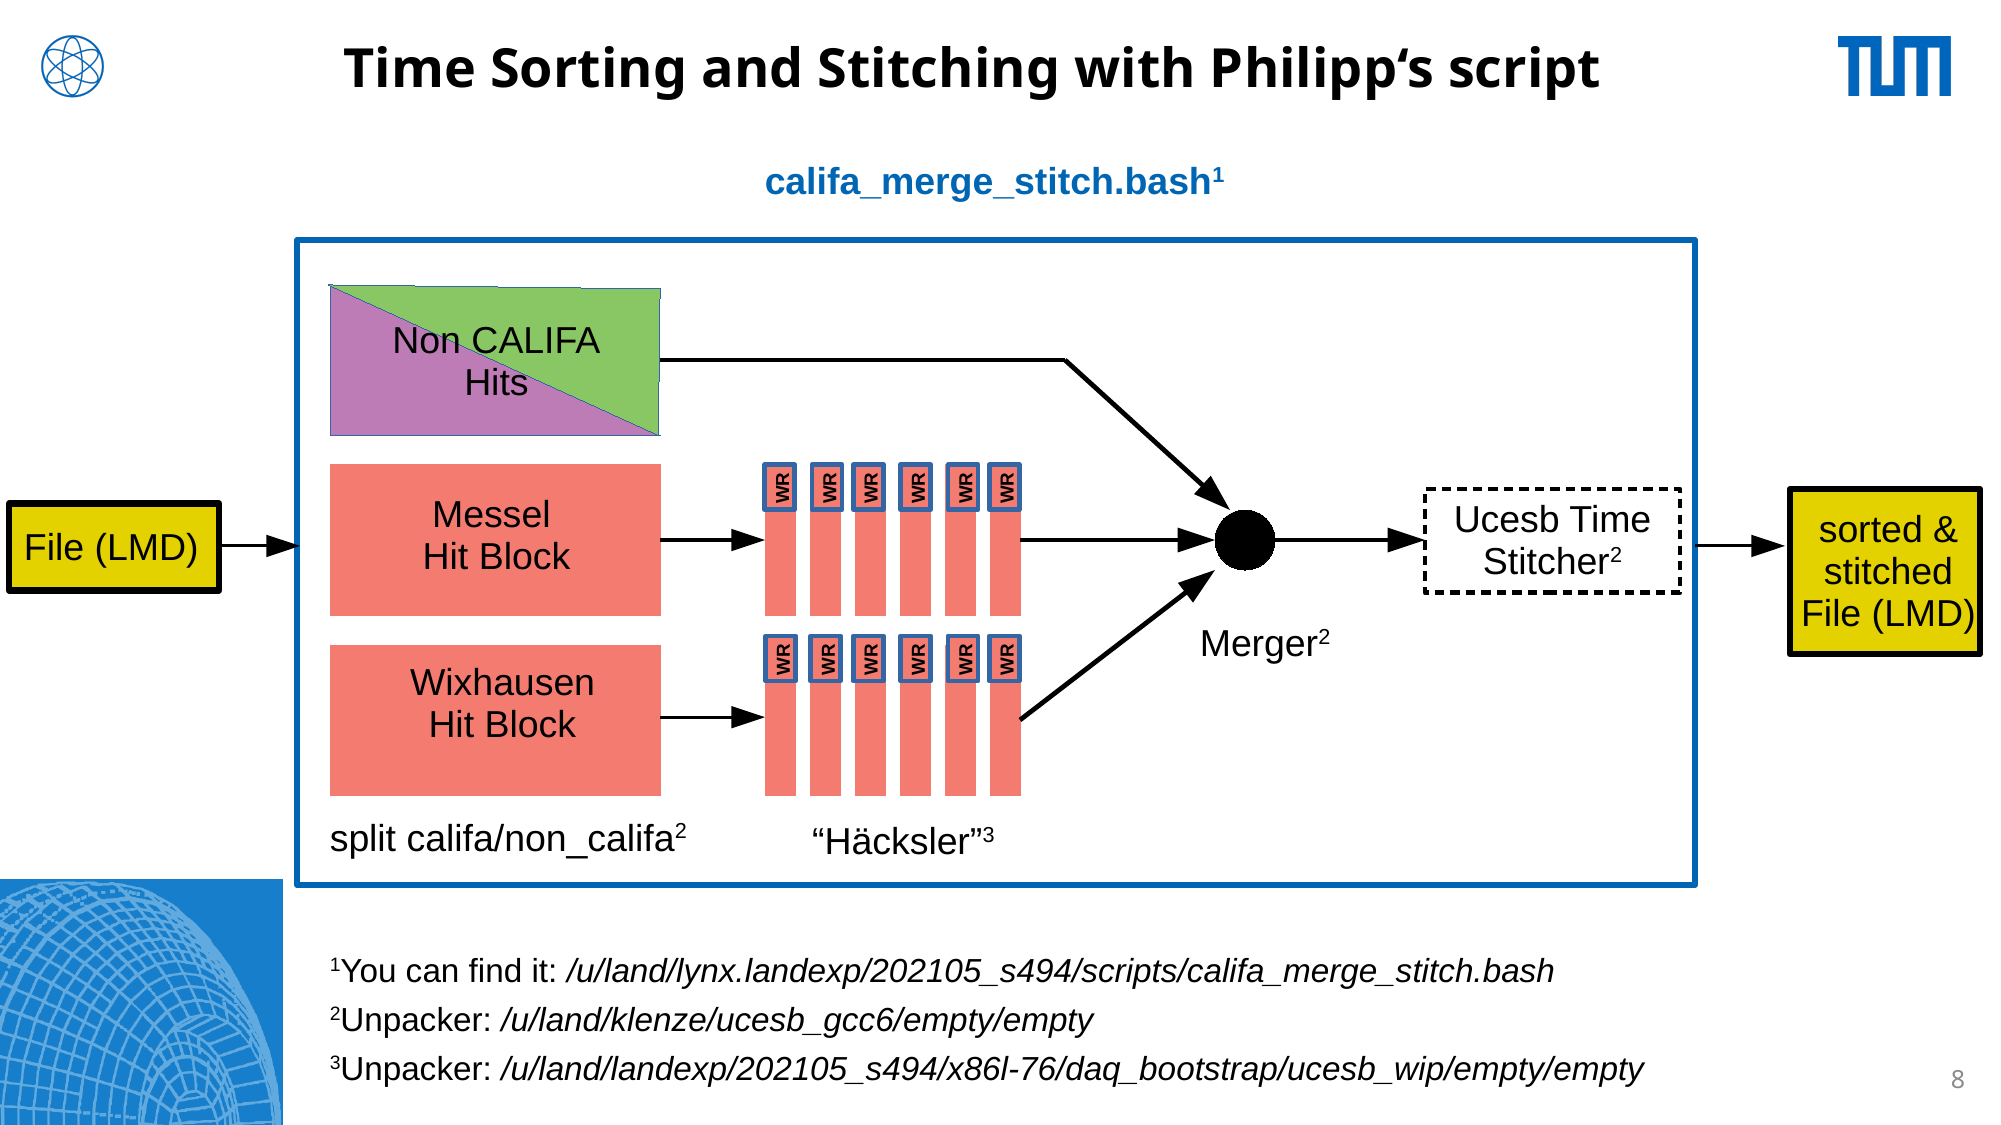

# Time Sorting and Stitching with Philipp‘s script
califa_merge_stitch.bash1
WR
WR
WR
WR
WR
WR
Non CALIFA
Hits
WR
WR
WR
WR
WR
WR
Messel
Hit Block
Ucesb Time Stitcher2
sorted &
stitched
File (LMD)
File (LMD)
Merger2
Wixhausen
Hit Block
split califa/non_califa2
“Häcksler”3
1You can find it: /u/land/lynx.landexp/202105_s494/scripts/califa_merge_stitch.bash
2Unpacker: /u/land/klenze/ucesb_gcc6/empty/empty
3Unpacker: /u/land/landexp/202105_s494/x86l-76/daq_bootstrap/ucesb_wip/empty/empty
8